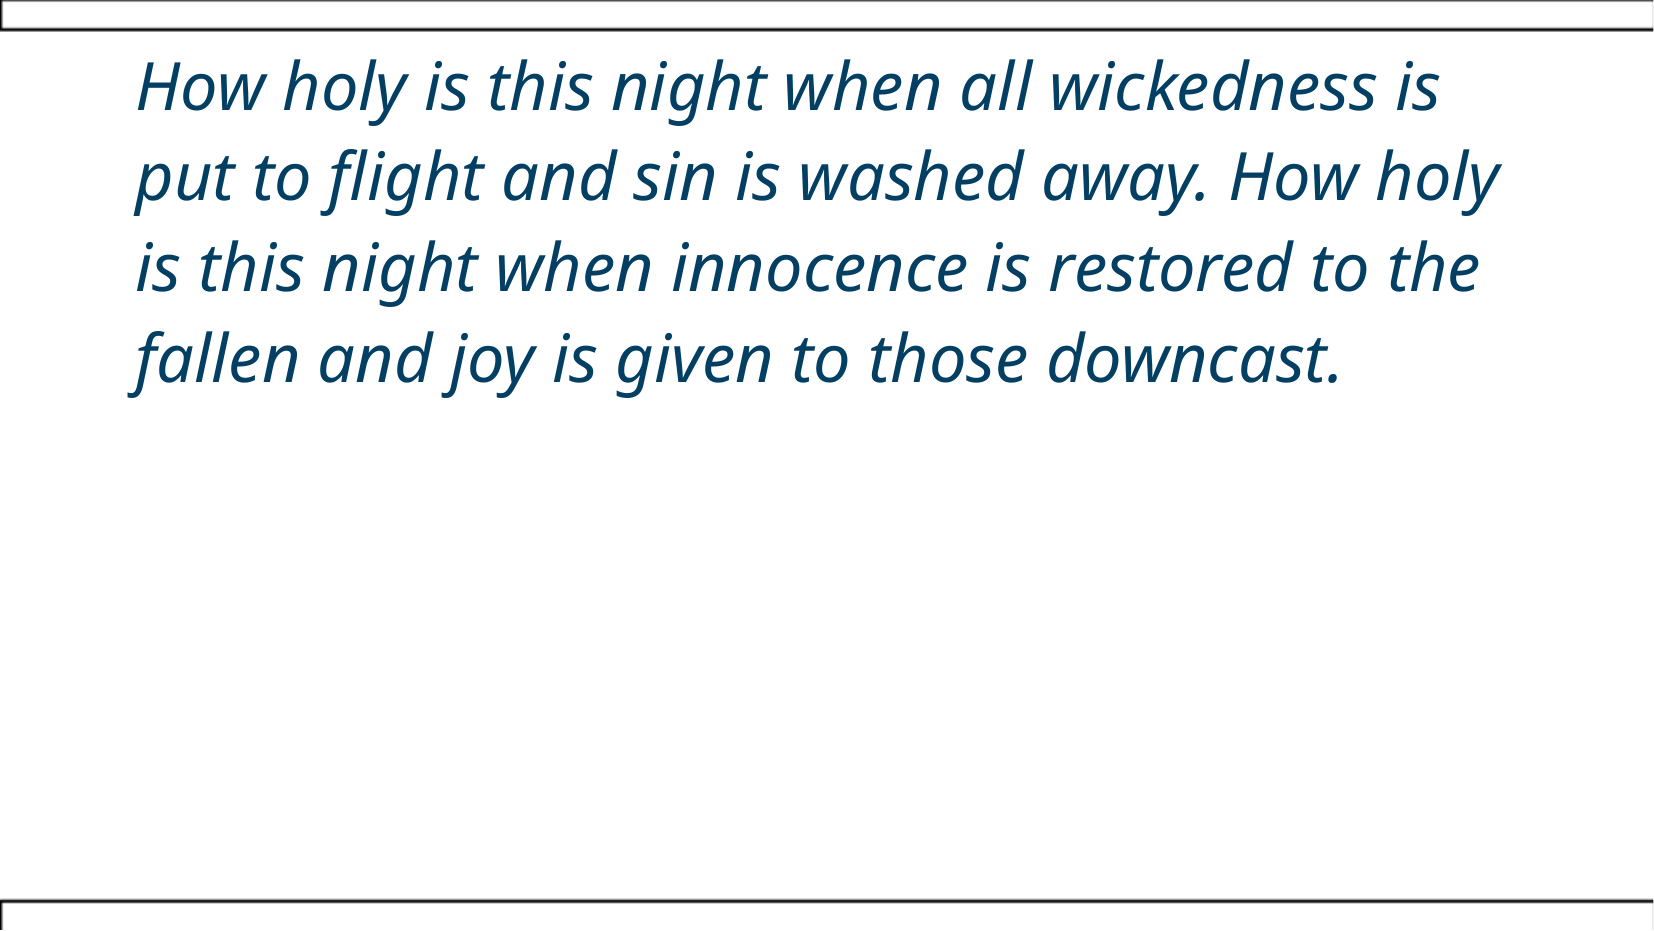

How holy is this night when all wickedness is
 put to flight and sin is washed away. How holy
 is this night when innocence is restored to the
 fallen and joy is given to those downcast.